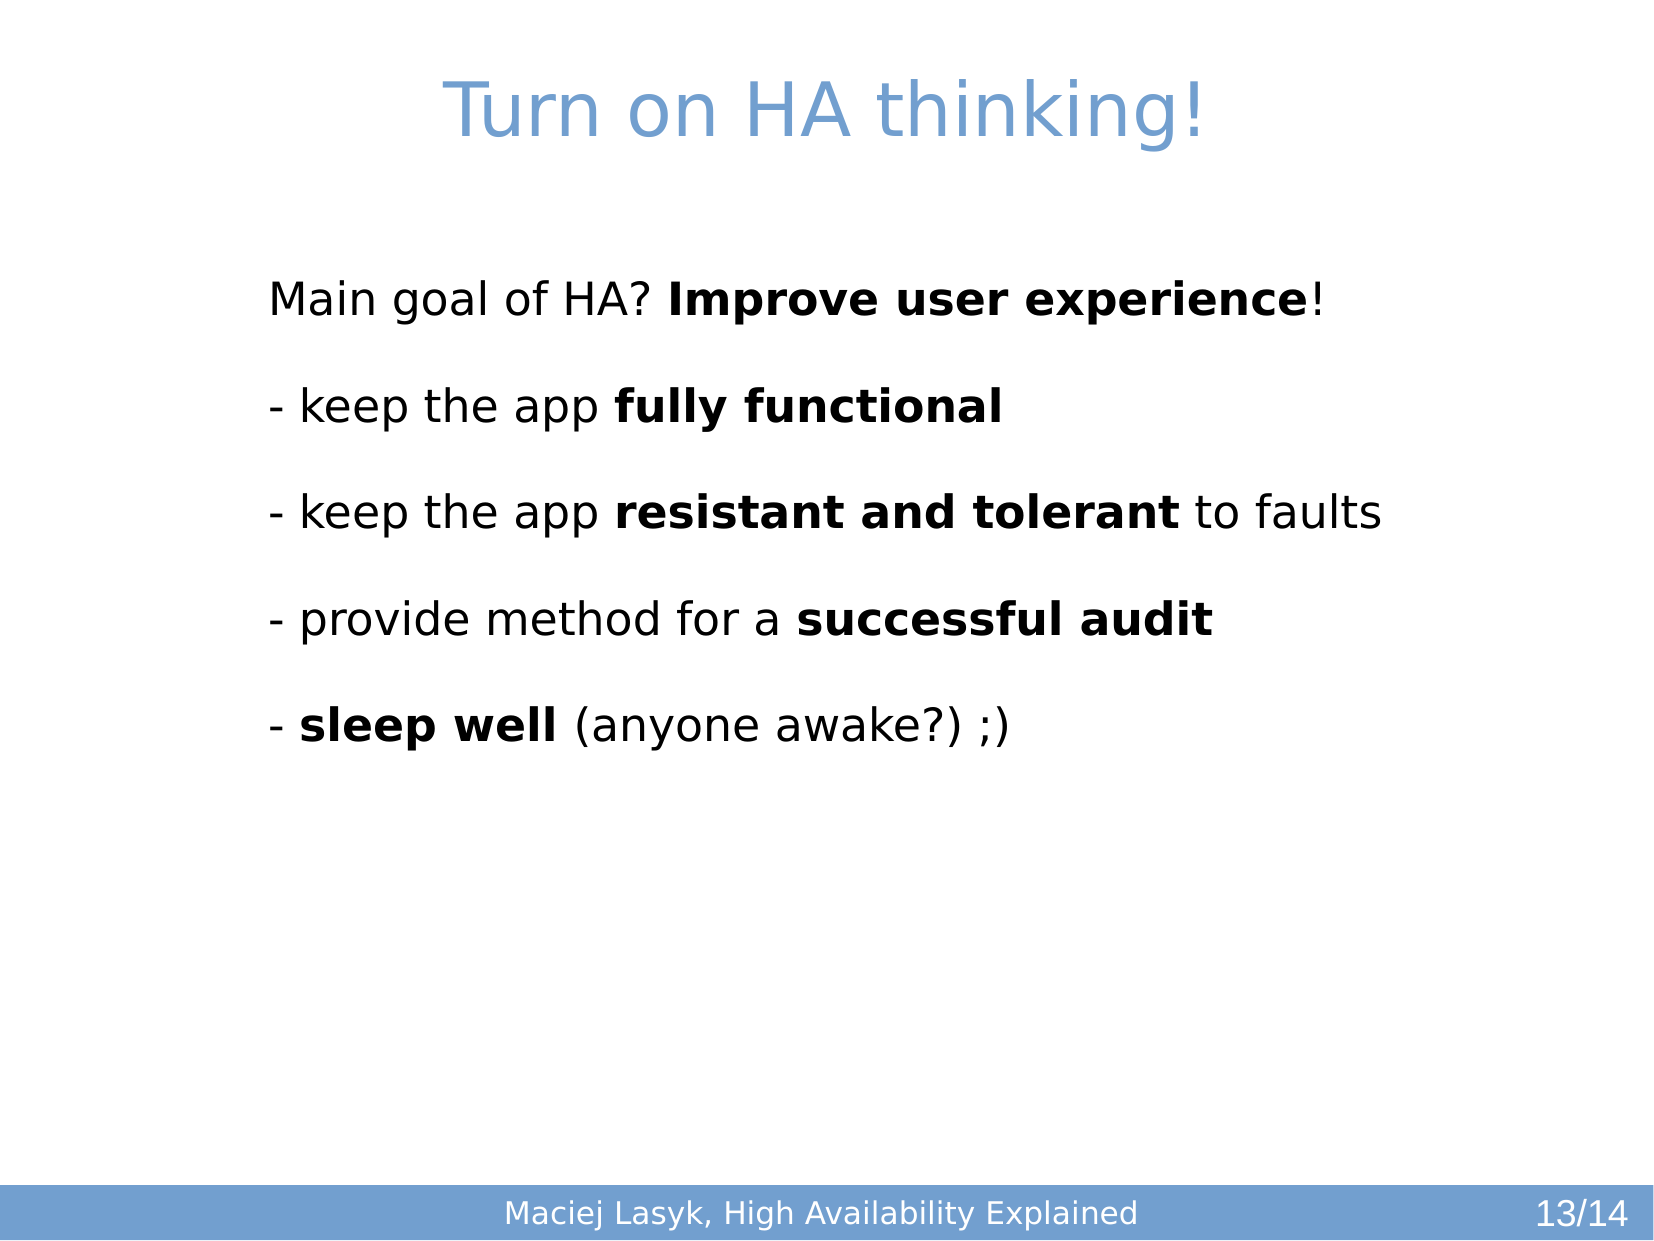

Turn on HA thinking!
Main goal of HA? Improve user experience!
- keep the app fully functional
- keep the app resistant and tolerant to faults
- provide method for a successful audit
- sleep well (anyone awake?) ;)
 13/14
Maciej Lasyk, High Availability Explained